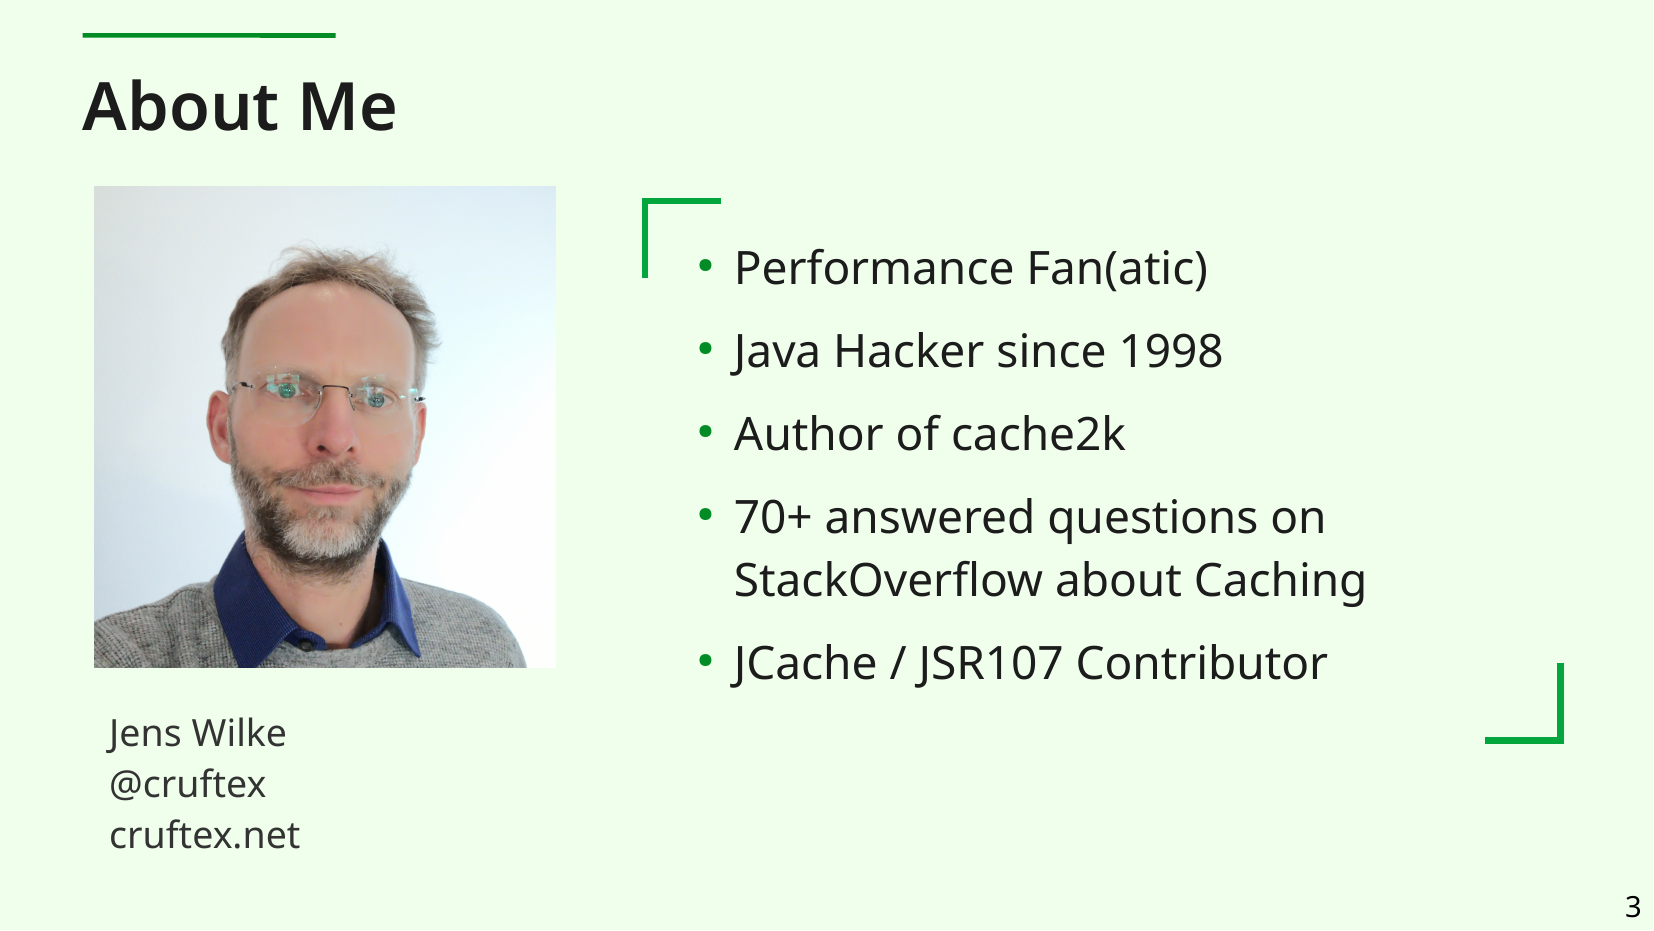

# About Me
Performance Fan(atic)
Java Hacker since 1998
Author of cache2k
70+ answered questions on StackOverflow about Caching
JCache / JSR107 Contributor
Jens Wilke
@cruftex
cruftex.net
3